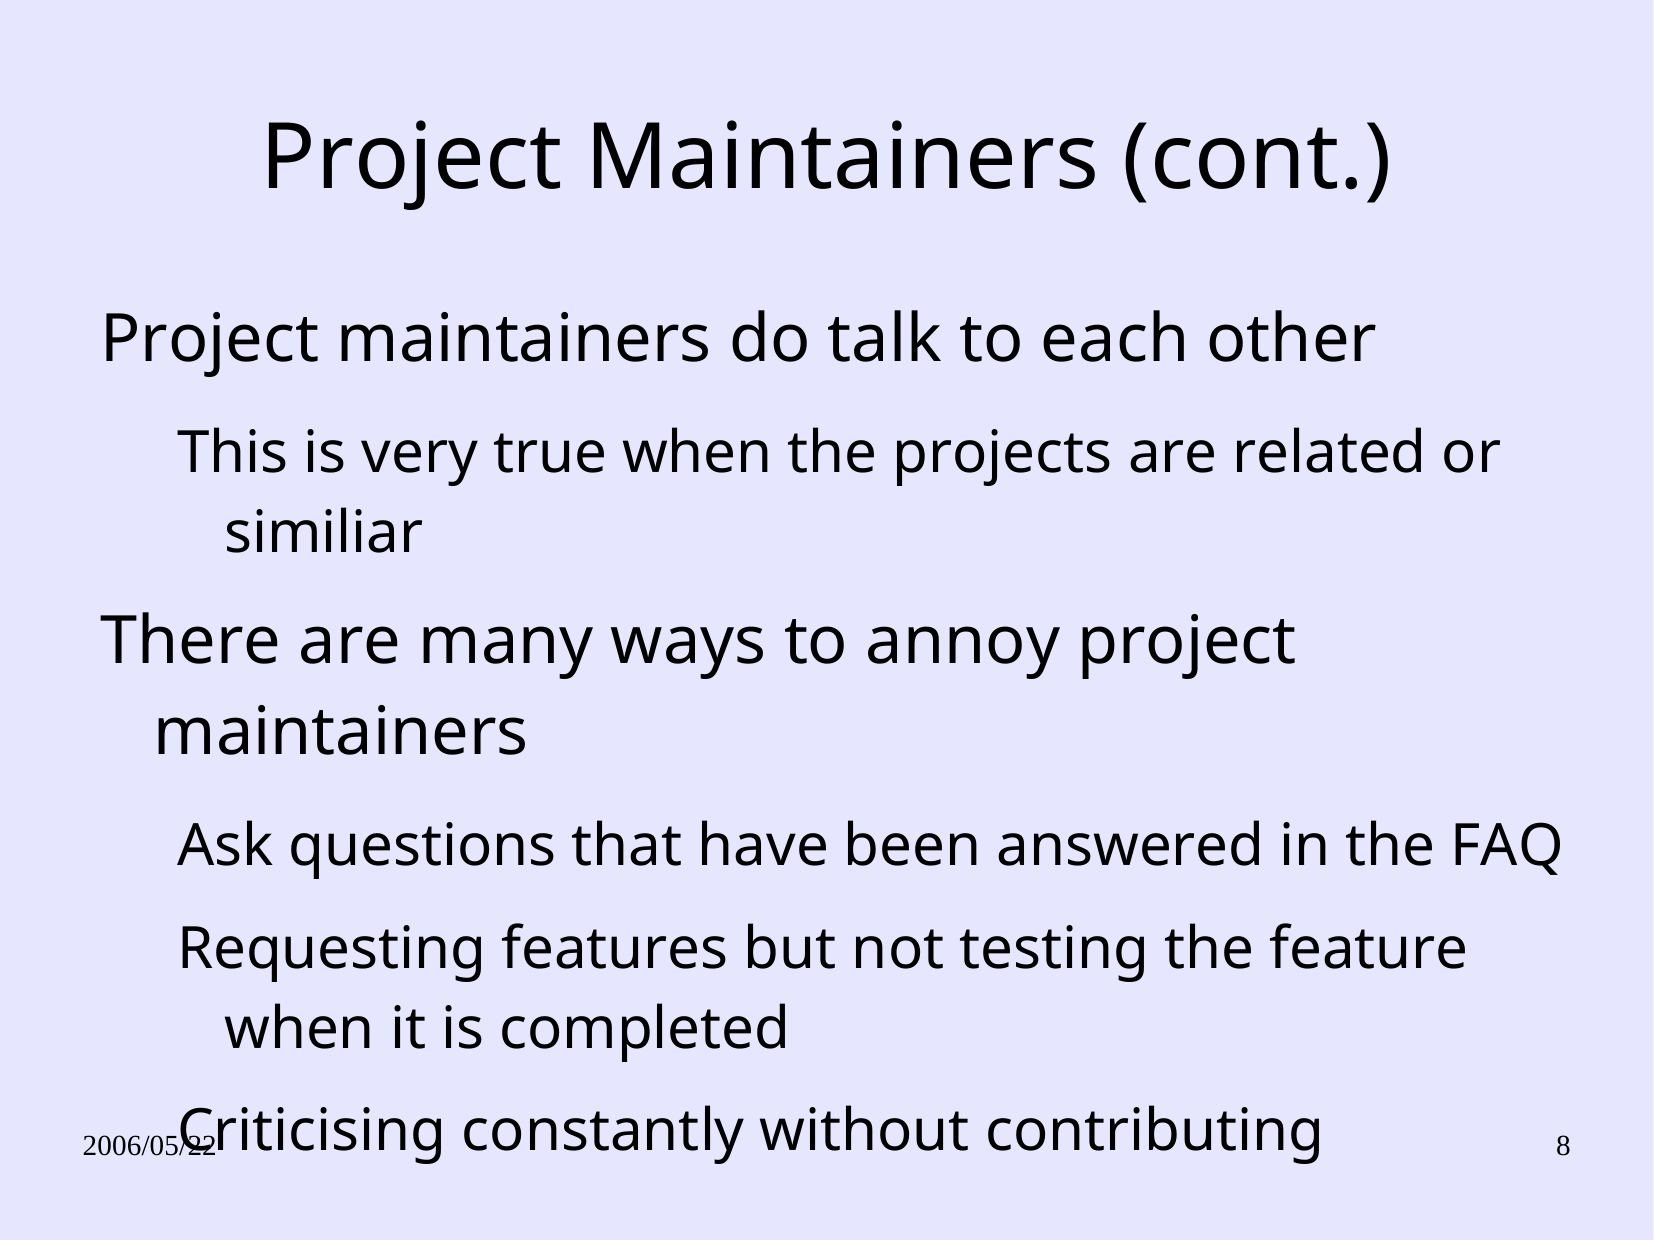

# Project Maintainers (cont.)
Project maintainers do talk to each other
This is very true when the projects are related or similiar
There are many ways to annoy project maintainers
Ask questions that have been answered in the FAQ
Requesting features but not testing the feature when it is completed
Criticising constantly without contributing
2006/05/22
8